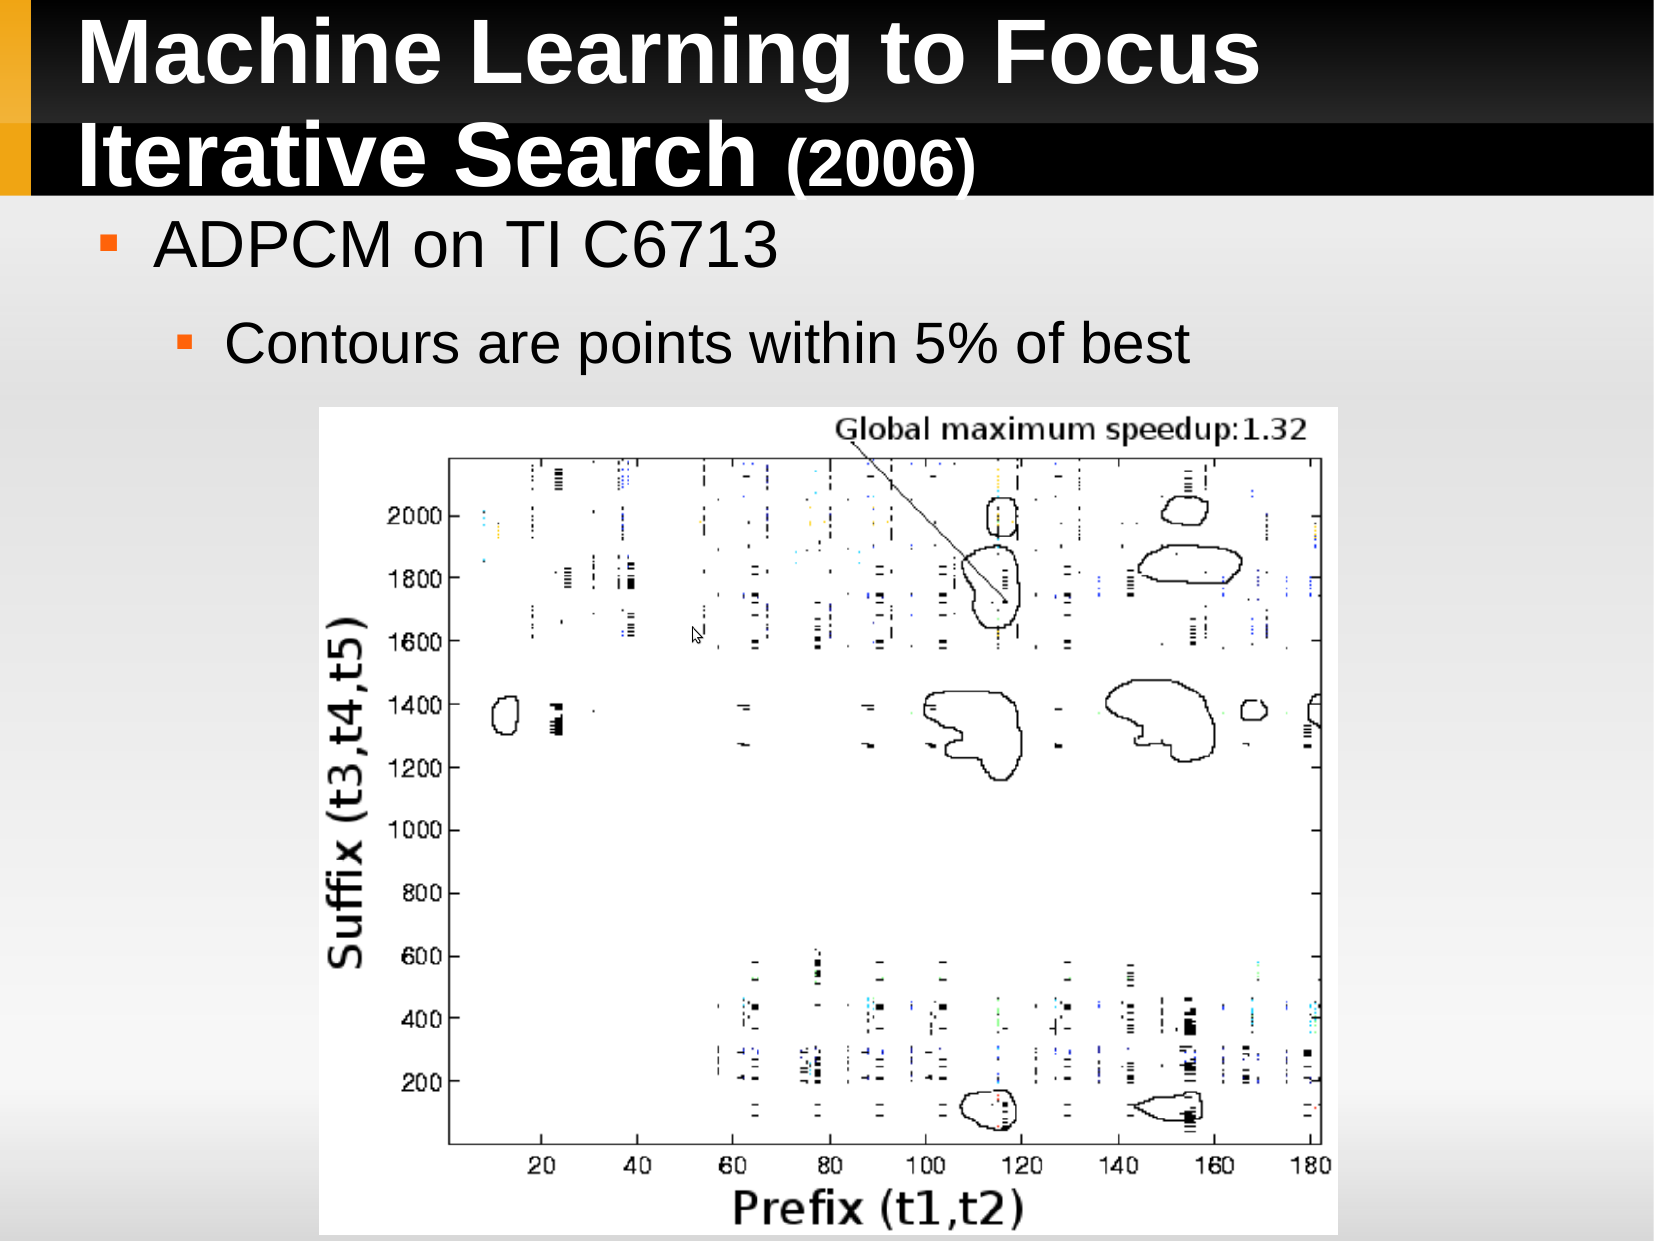

# Machine Learning to Focus Iterative Search (2006)
ADPCM on TI C6713
Contours are points within 5% of best